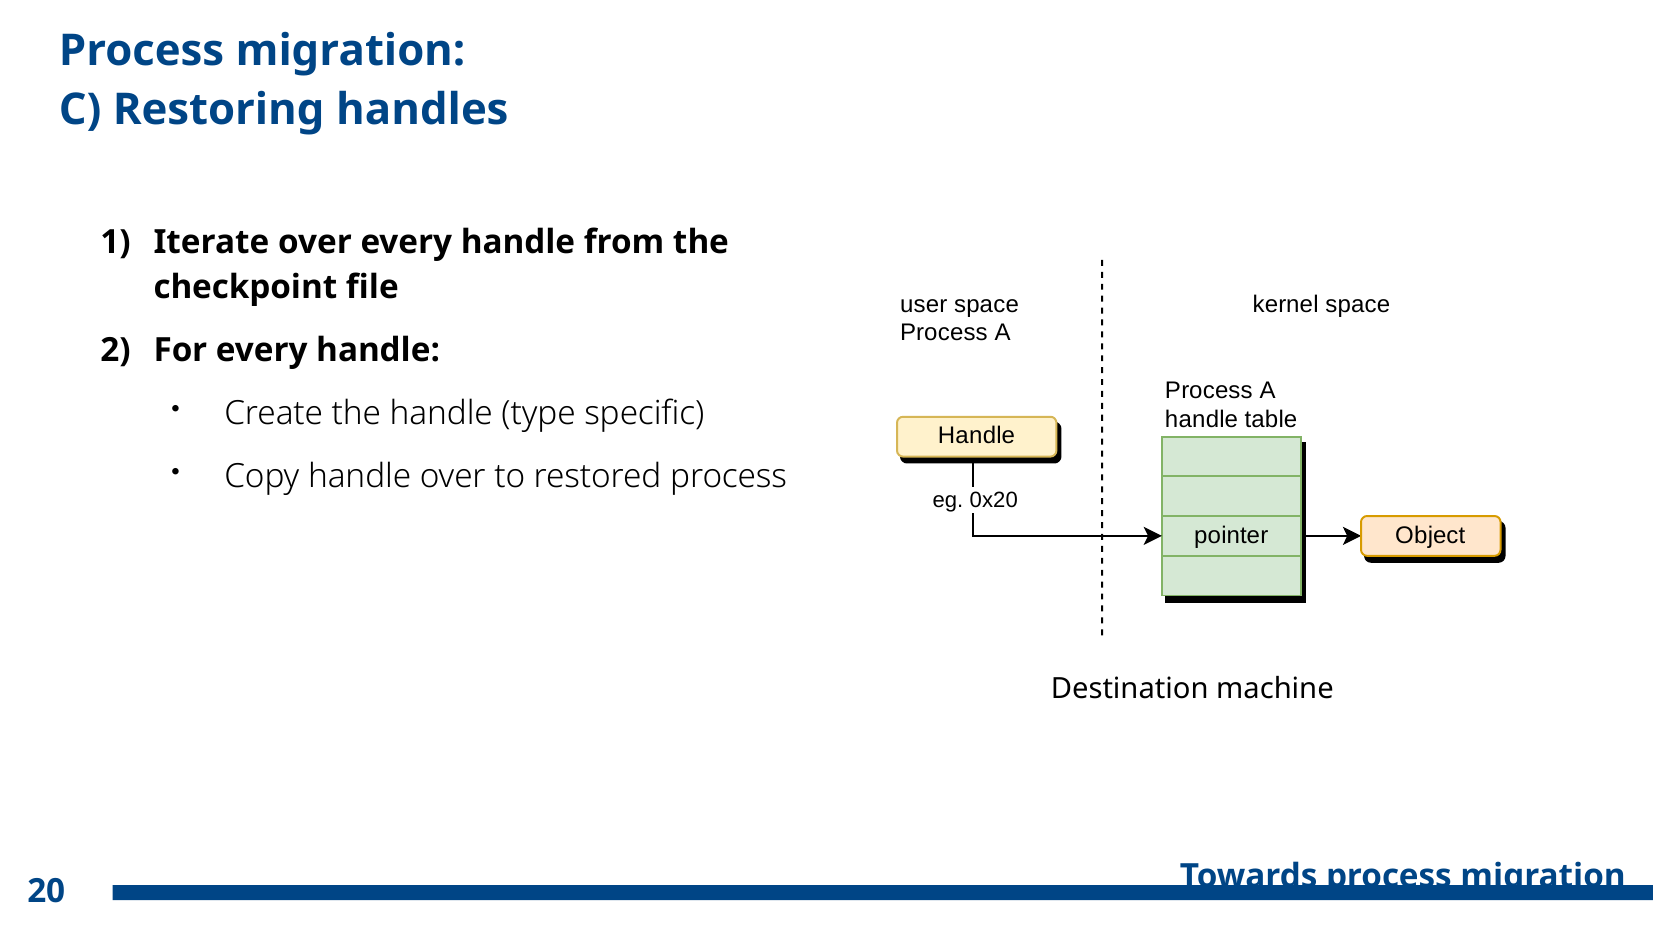

# Process migration:
C) Restoring handles
Iterate over every handle from the checkpoint file
For every handle:
Create the handle (type specific)
Copy handle over to restored process
Destination machine